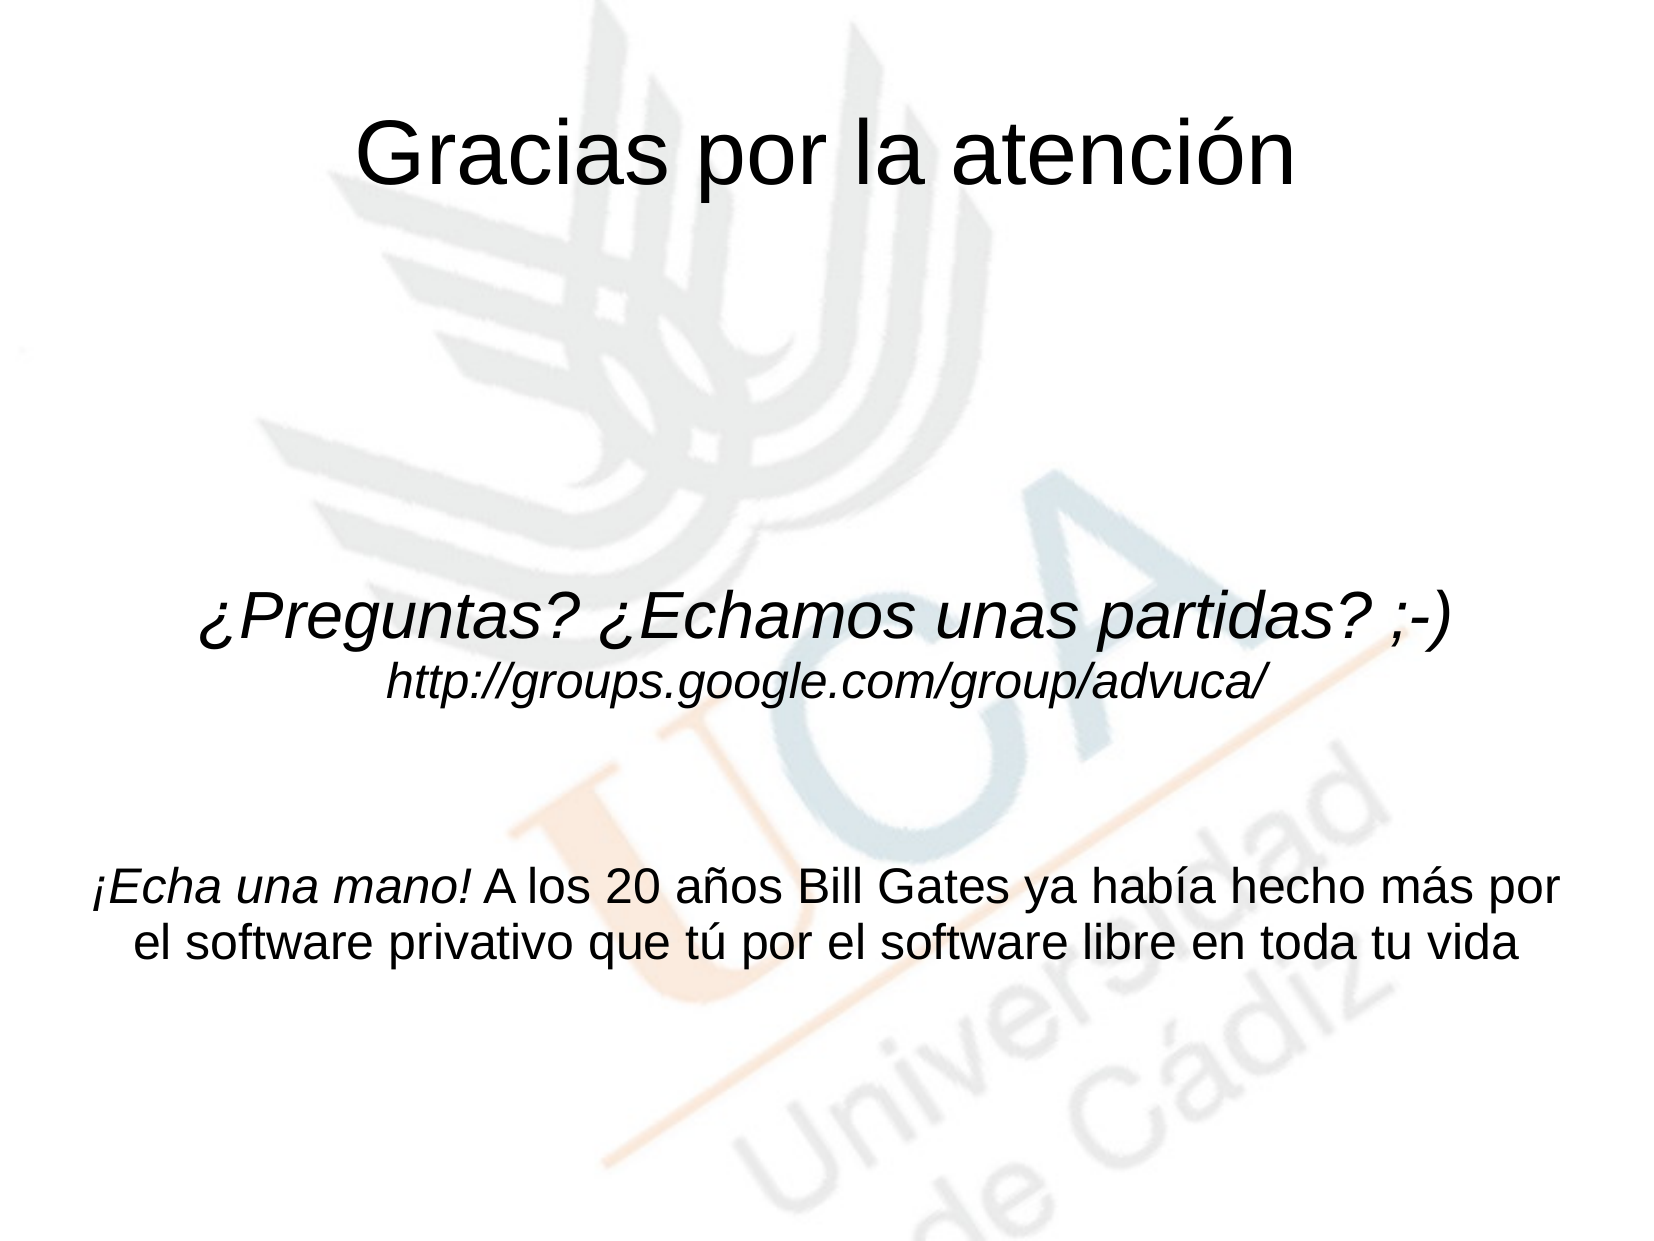

# Gracias por la atención
¿Preguntas? ¿Echamos unas partidas? ;-)
http://groups.google.com/group/advuca/
¡Echa una mano! A los 20 años Bill Gates ya había hecho más por el software privativo que tú por el software libre en toda tu vida